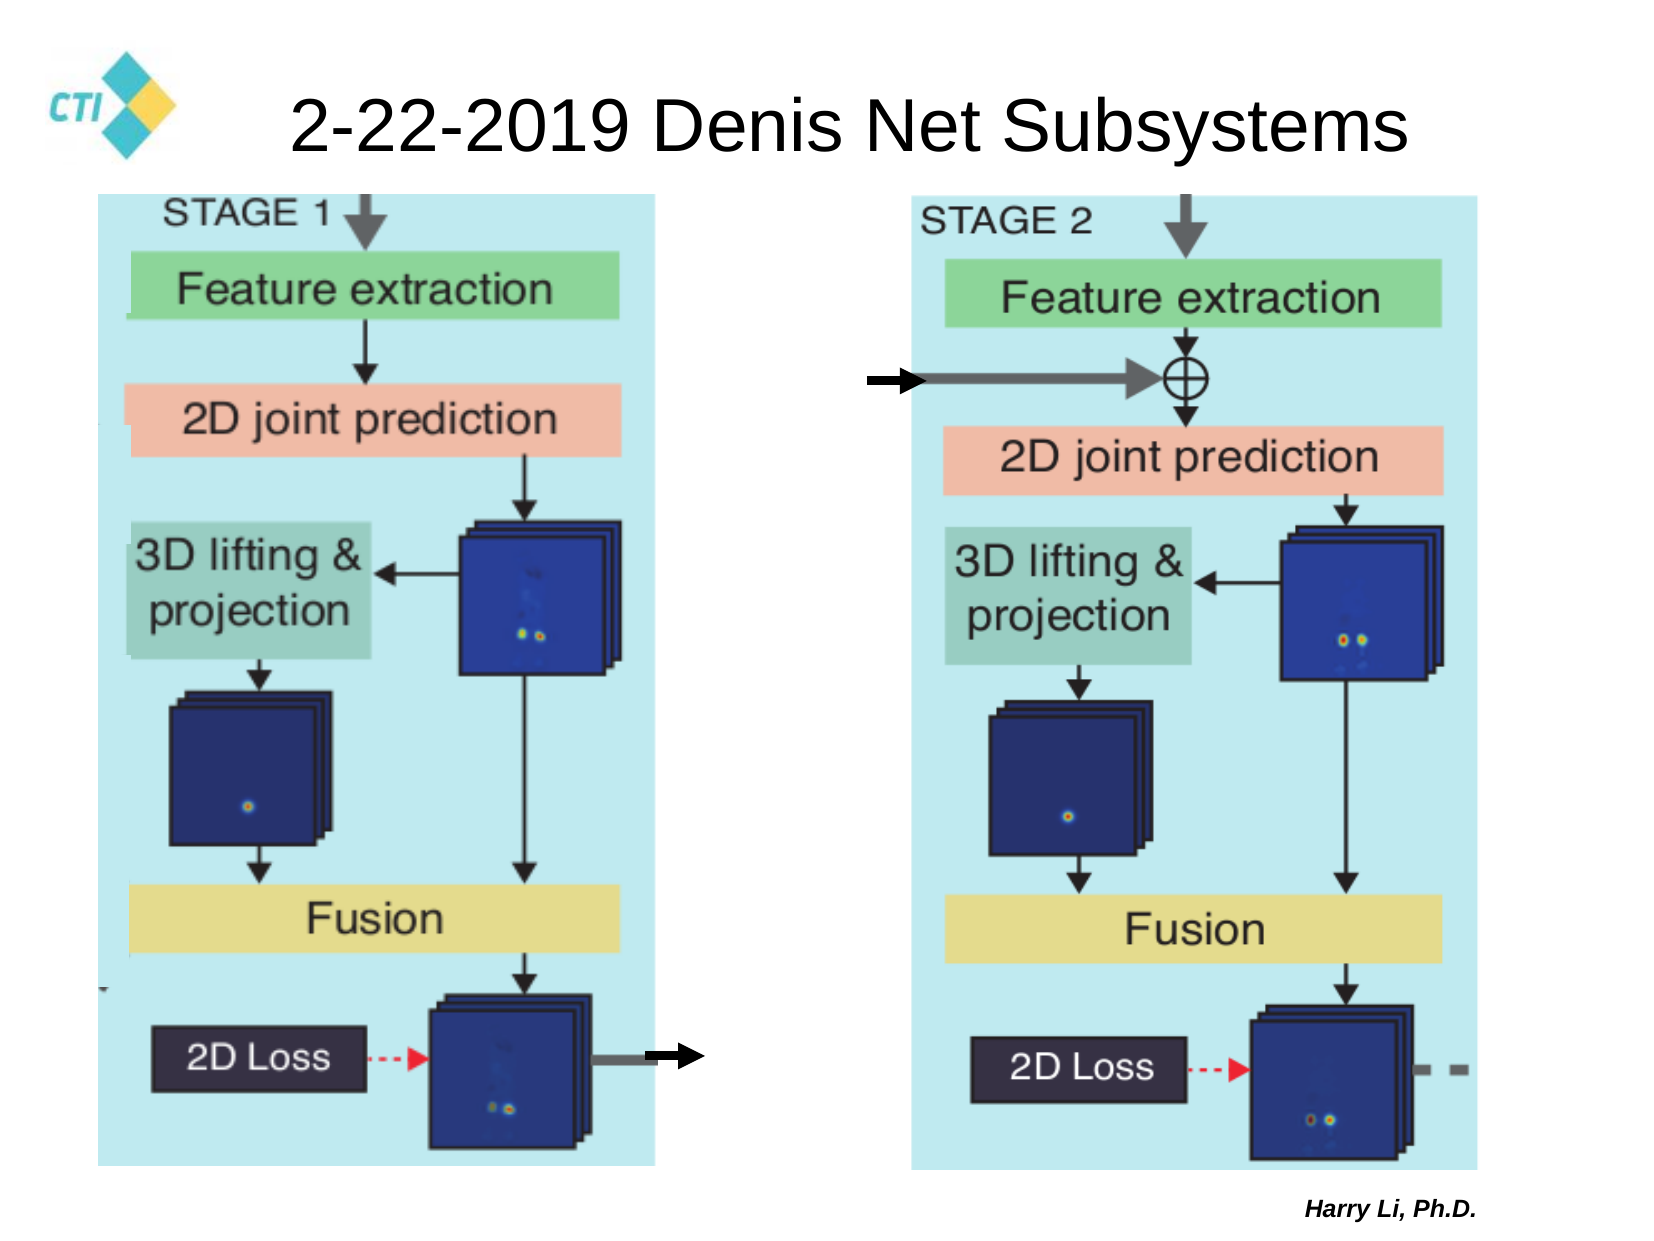

2-22-2019 Denis Net Subsystems
Harry Li, Ph.D.